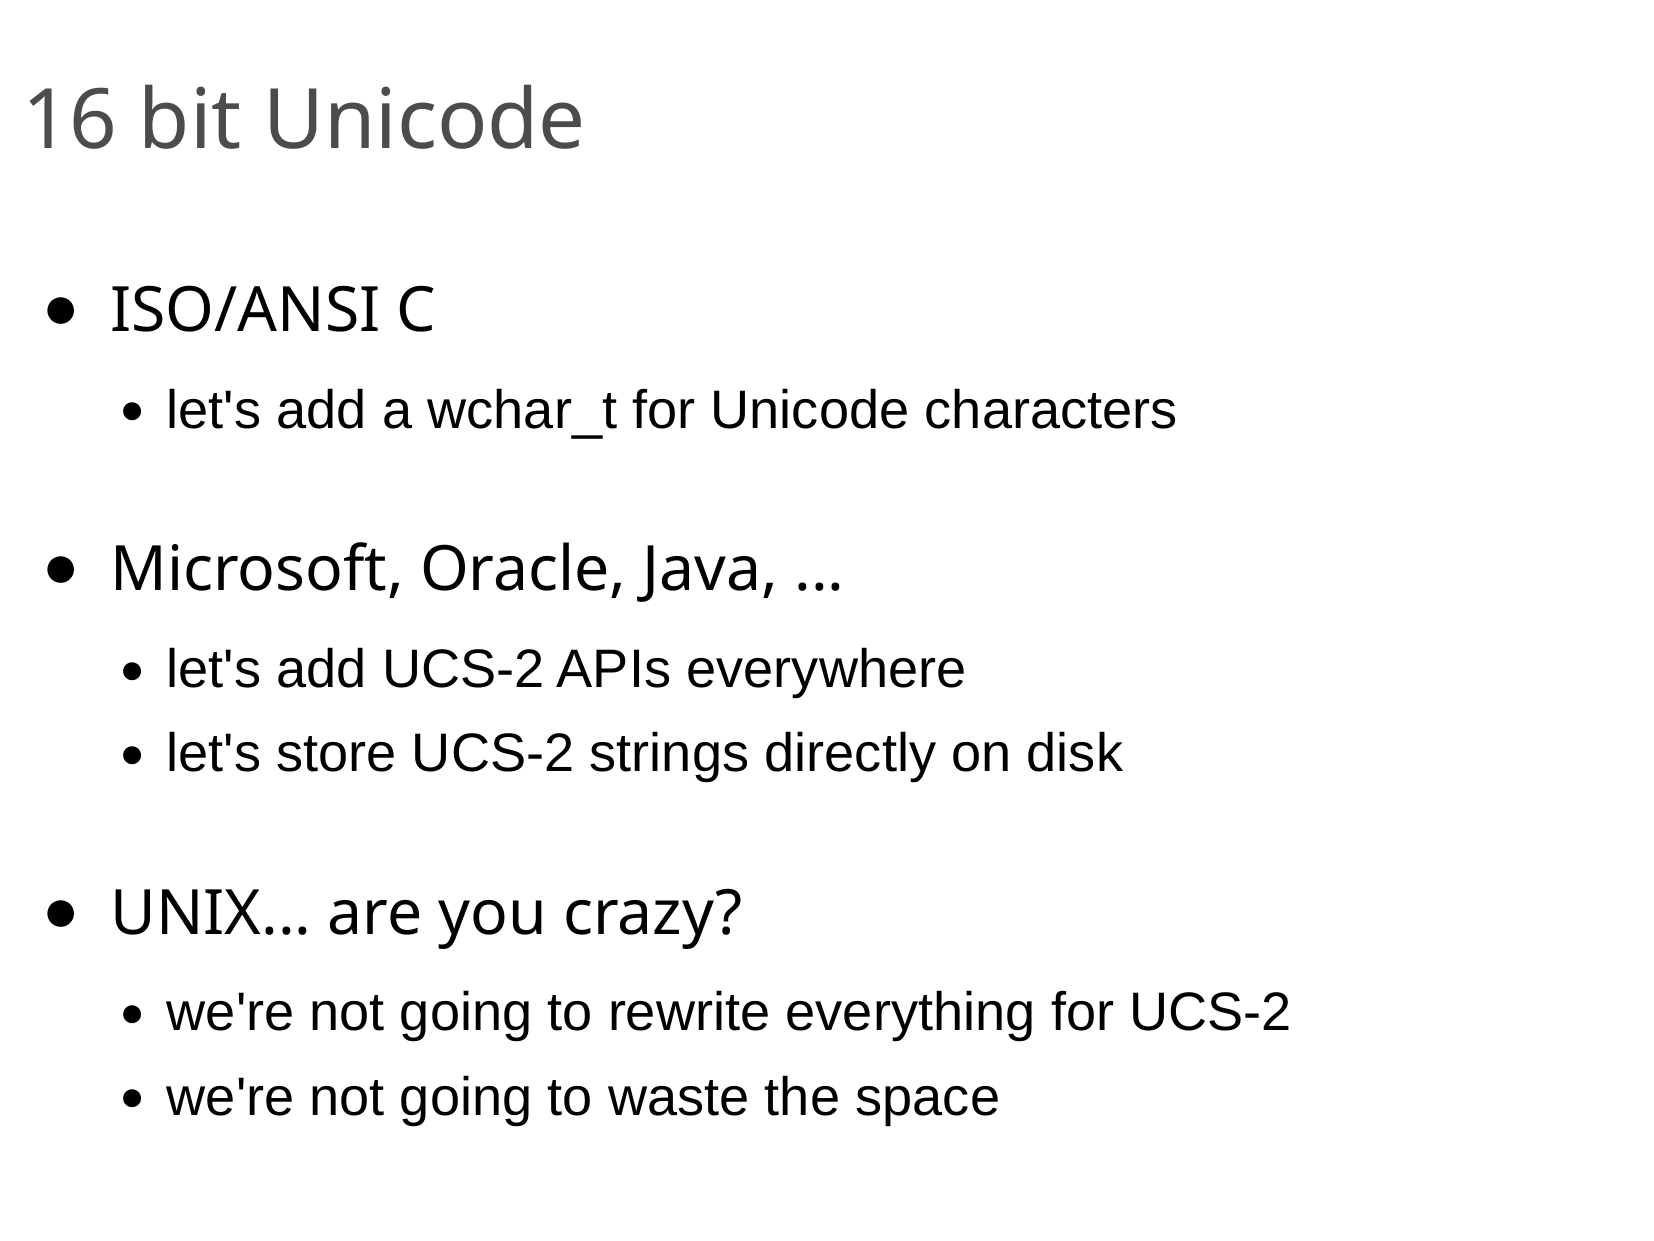

# 16 bit Unicode
ISO/ANSI C
let's add a wchar_t for Unicode characters
Microsoft, Oracle, Java, ...
let's add UCS-2 APIs everywhere
let's store UCS-2 strings directly on disk
UNIX... are you crazy?
we're not going to rewrite everything for UCS-2
we're not going to waste the space